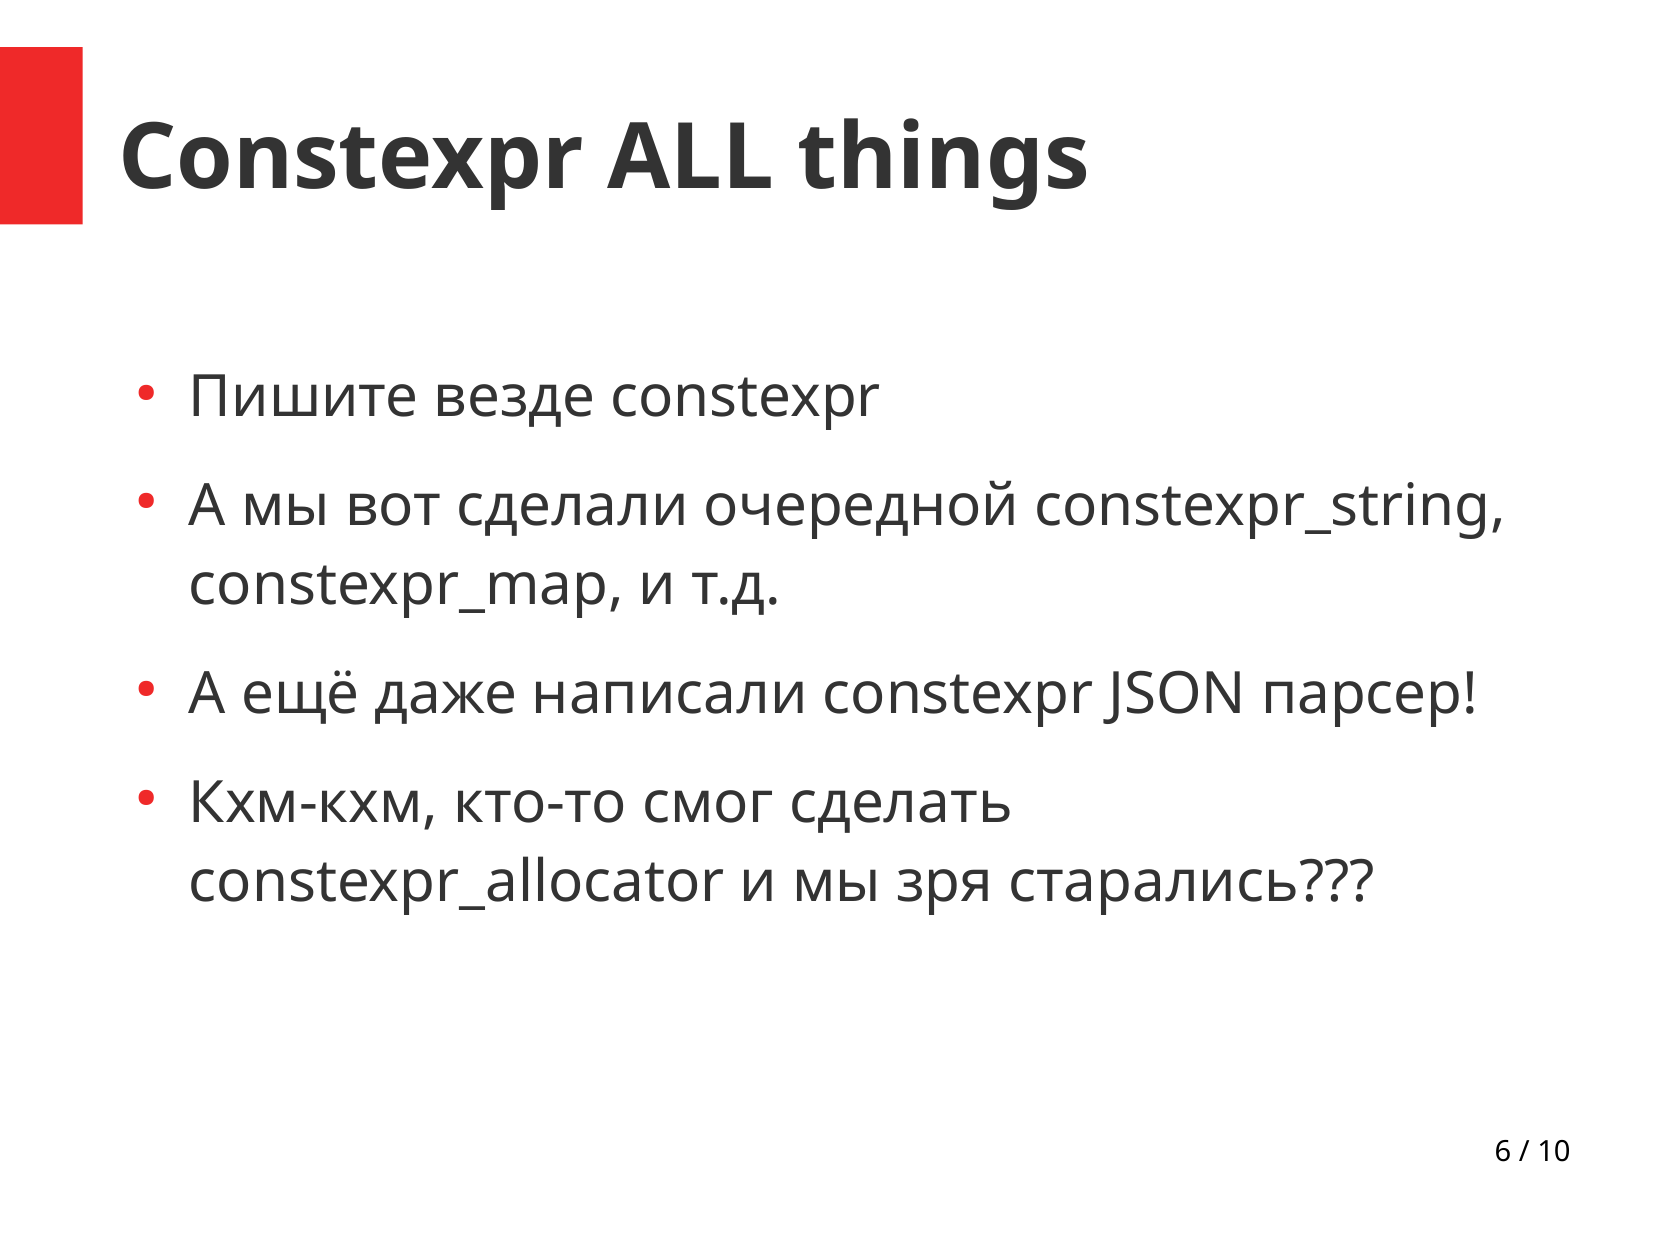

# Constexpr ALL things
Пишите везде constexpr
А мы вот сделали очередной constexpr_string, constexpr_map, и т.д.
А ещё даже написали constexpr JSON парсер!
Кхм-кхм, кто-то смог сделать constexpr_allocator и мы зря старались???
6